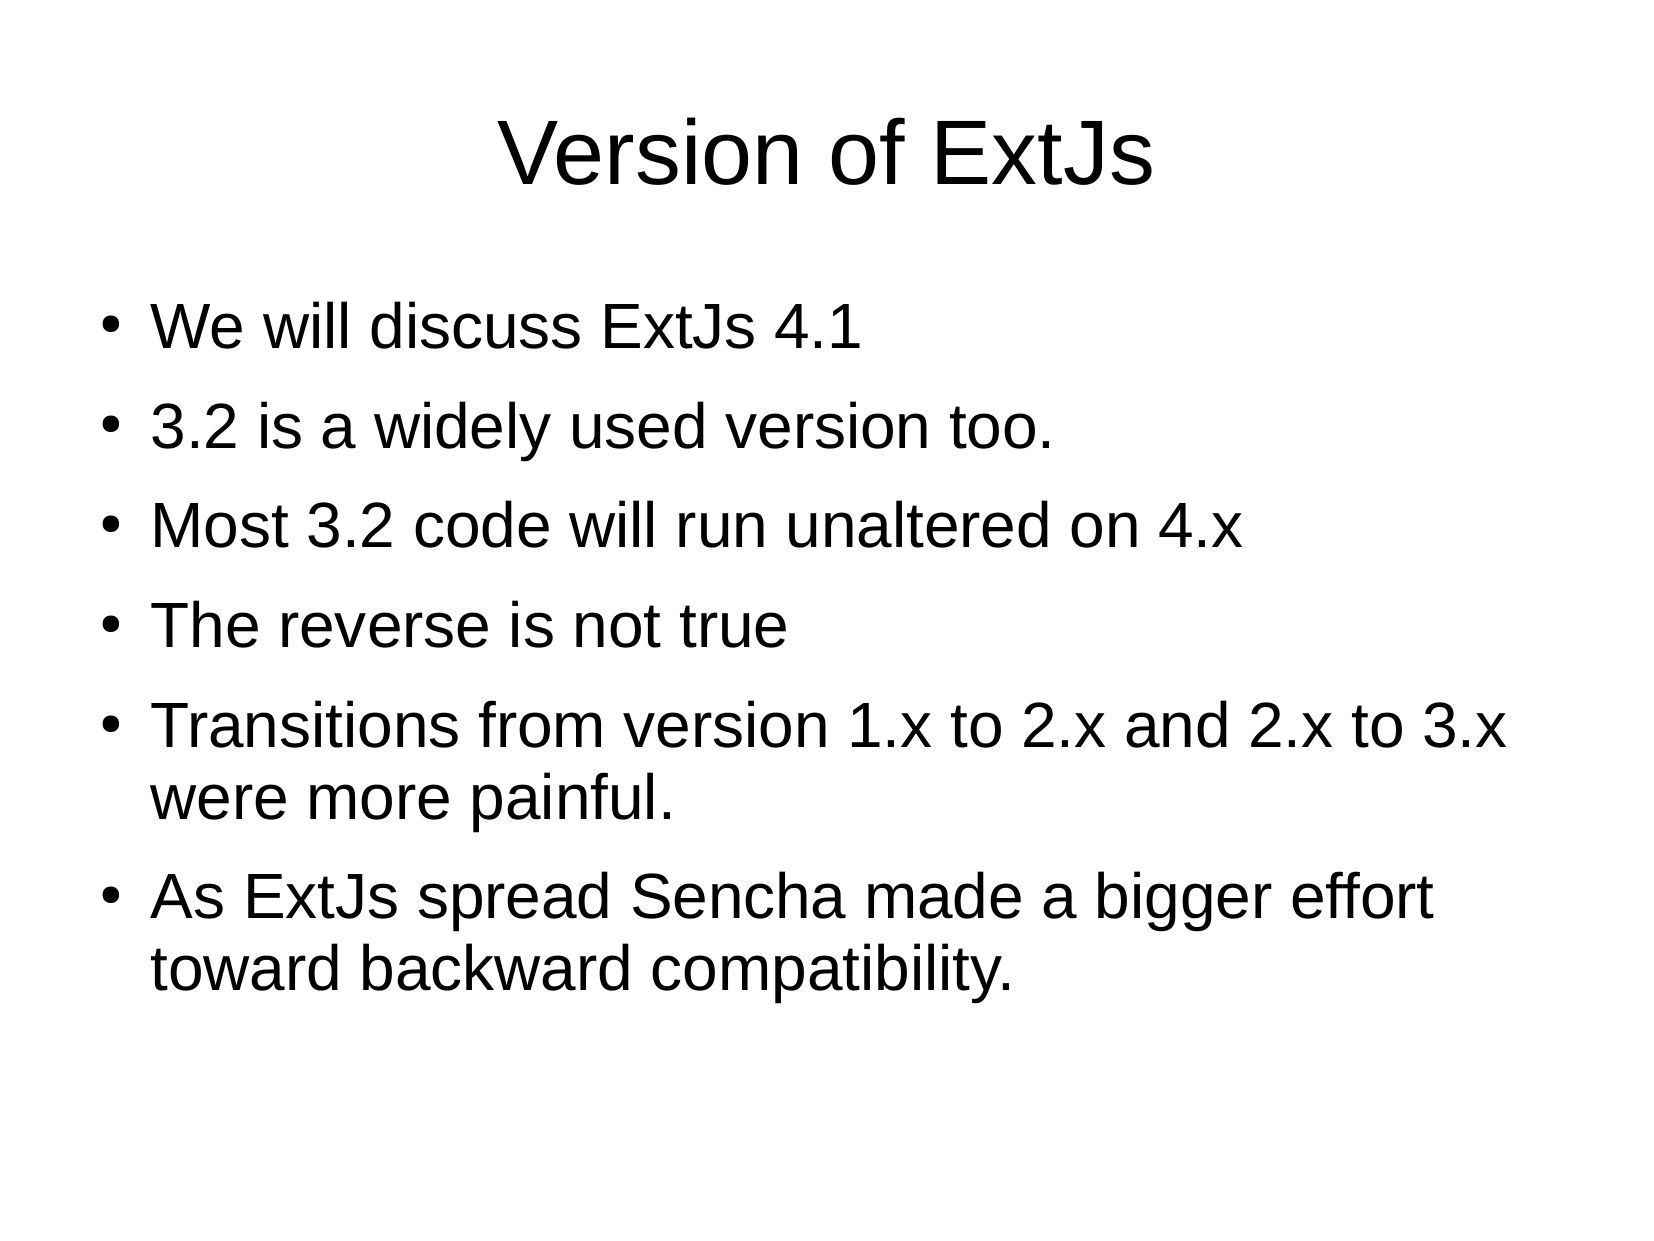

# Version of ExtJs
We will discuss ExtJs 4.1
3.2 is a widely used version too.
Most 3.2 code will run unaltered on 4.x
The reverse is not true
Transitions from version 1.x to 2.x and 2.x to 3.x were more painful.
As ExtJs spread Sencha made a bigger effort toward backward compatibility.